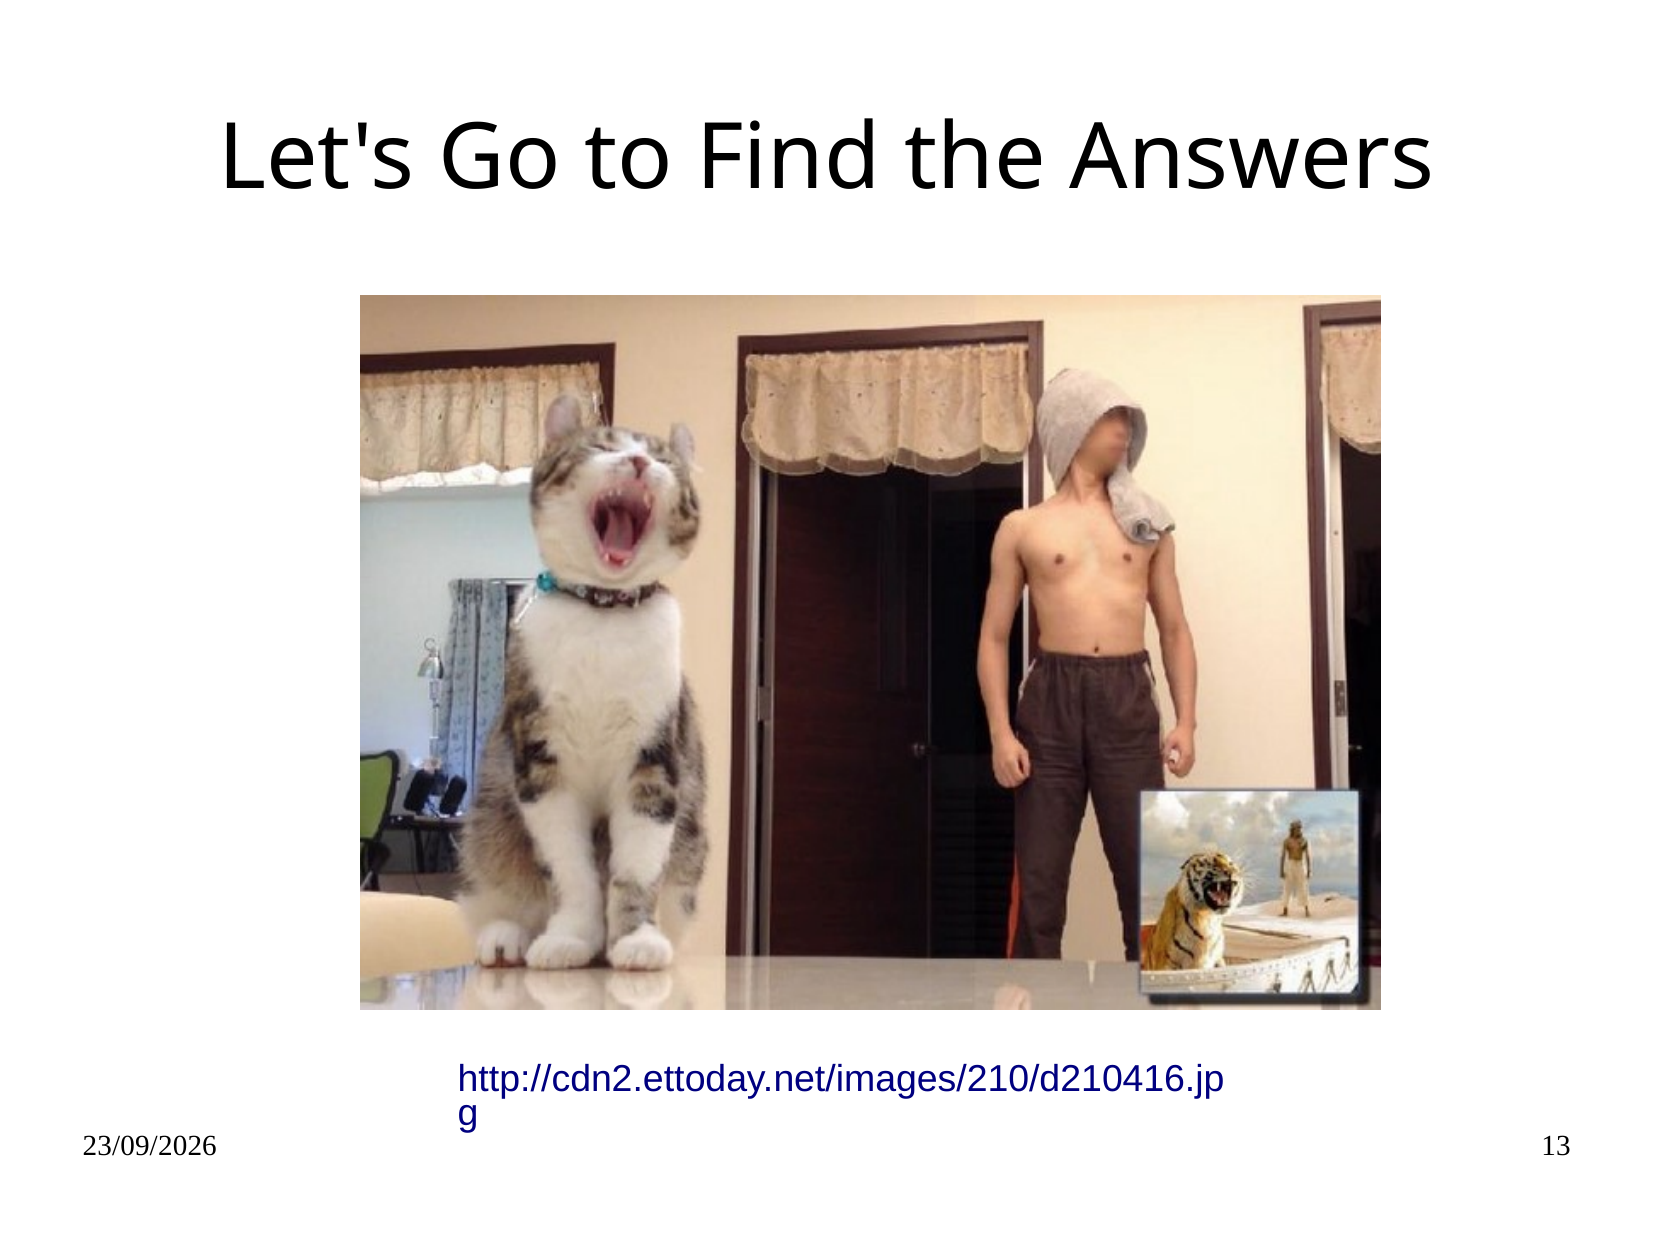

# Let's Go to Find the Answers
http://cdn2.ettoday.net/images/210/d210416.jpg
13